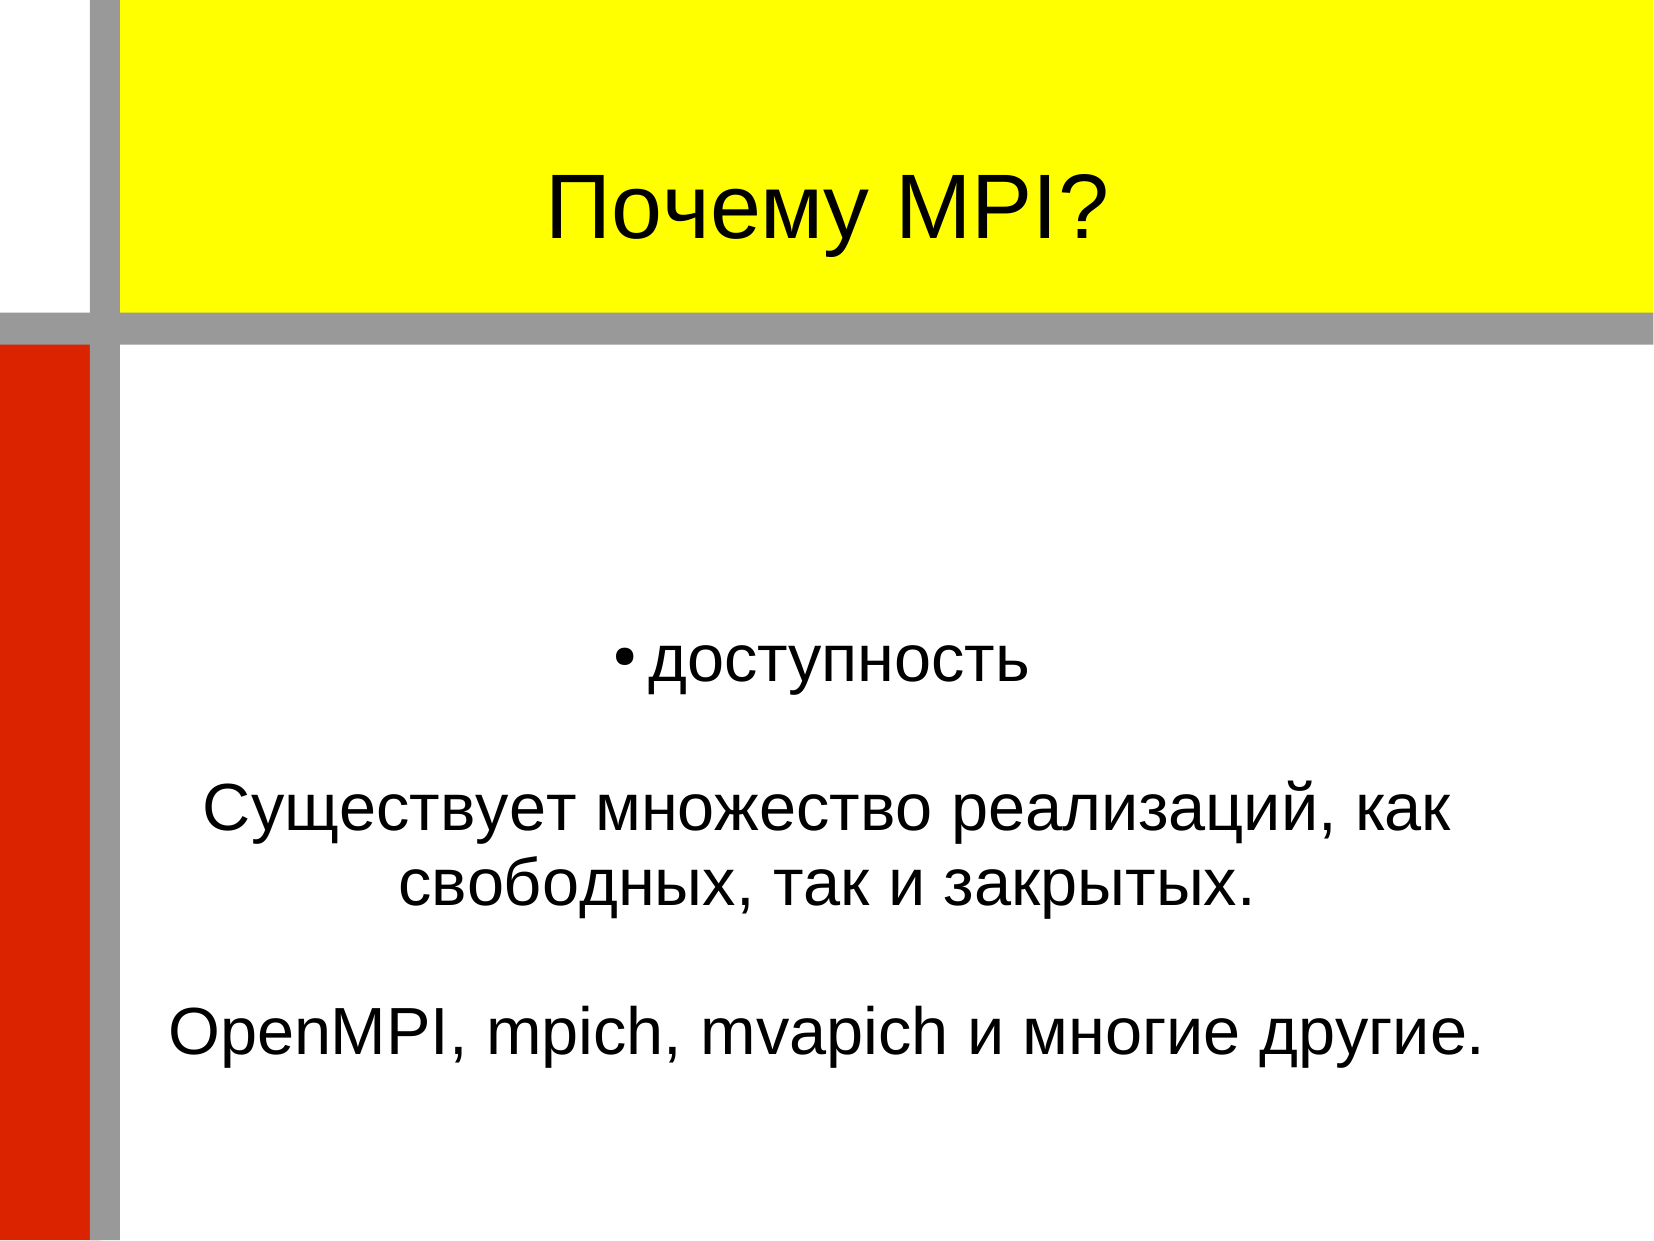

# Почему MPI?
доступность
Существует множество реализаций, как свободных, так и закрытых.
OpenMPI, mpich, mvapich и многие другие.